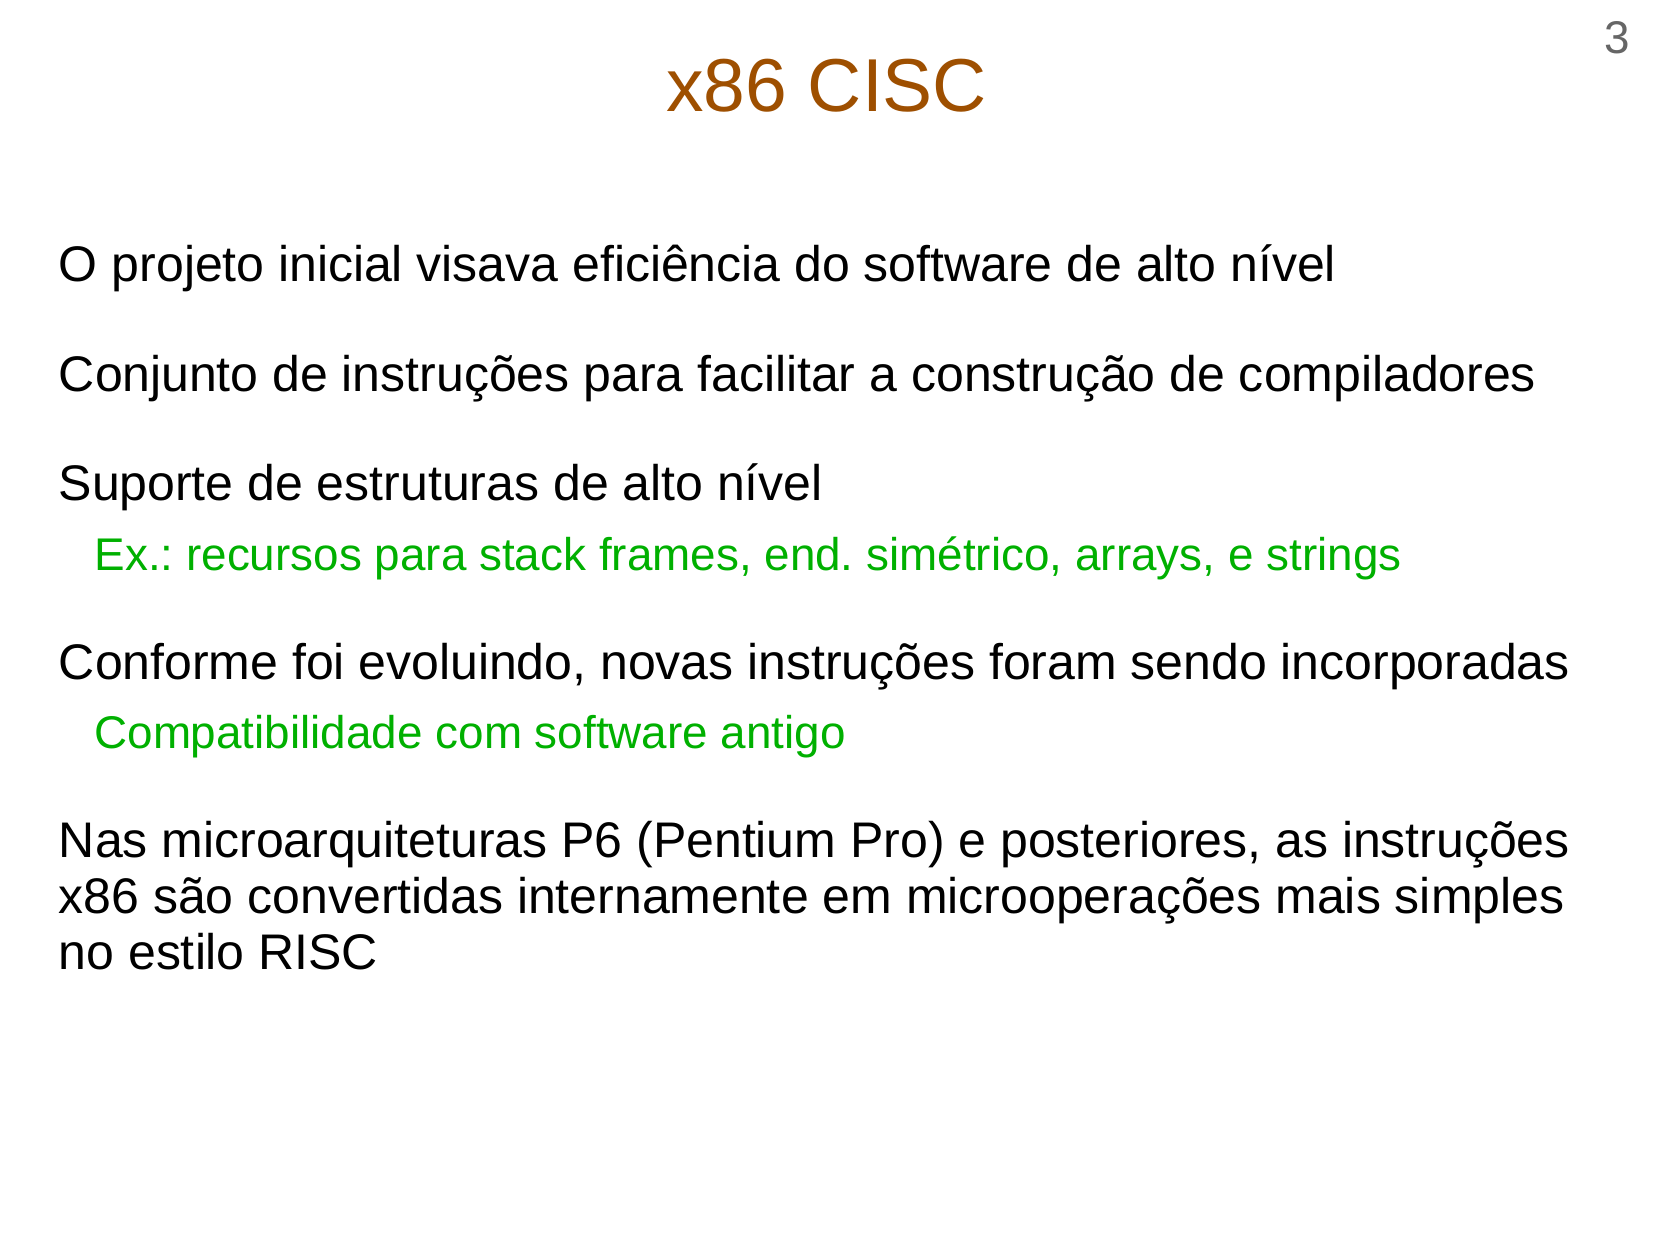

3
# x86 CISC
O projeto inicial visava eficiência do software de alto nível
Conjunto de instruções para facilitar a construção de compiladores
Suporte de estruturas de alto nível
Ex.: recursos para stack frames, end. simétrico, arrays, e strings
Conforme foi evoluindo, novas instruções foram sendo incorporadas
Compatibilidade com software antigo
Nas microarquiteturas P6 (Pentium Pro) e posteriores, as instruções x86 são convertidas internamente em microoperações mais simples no estilo RISC